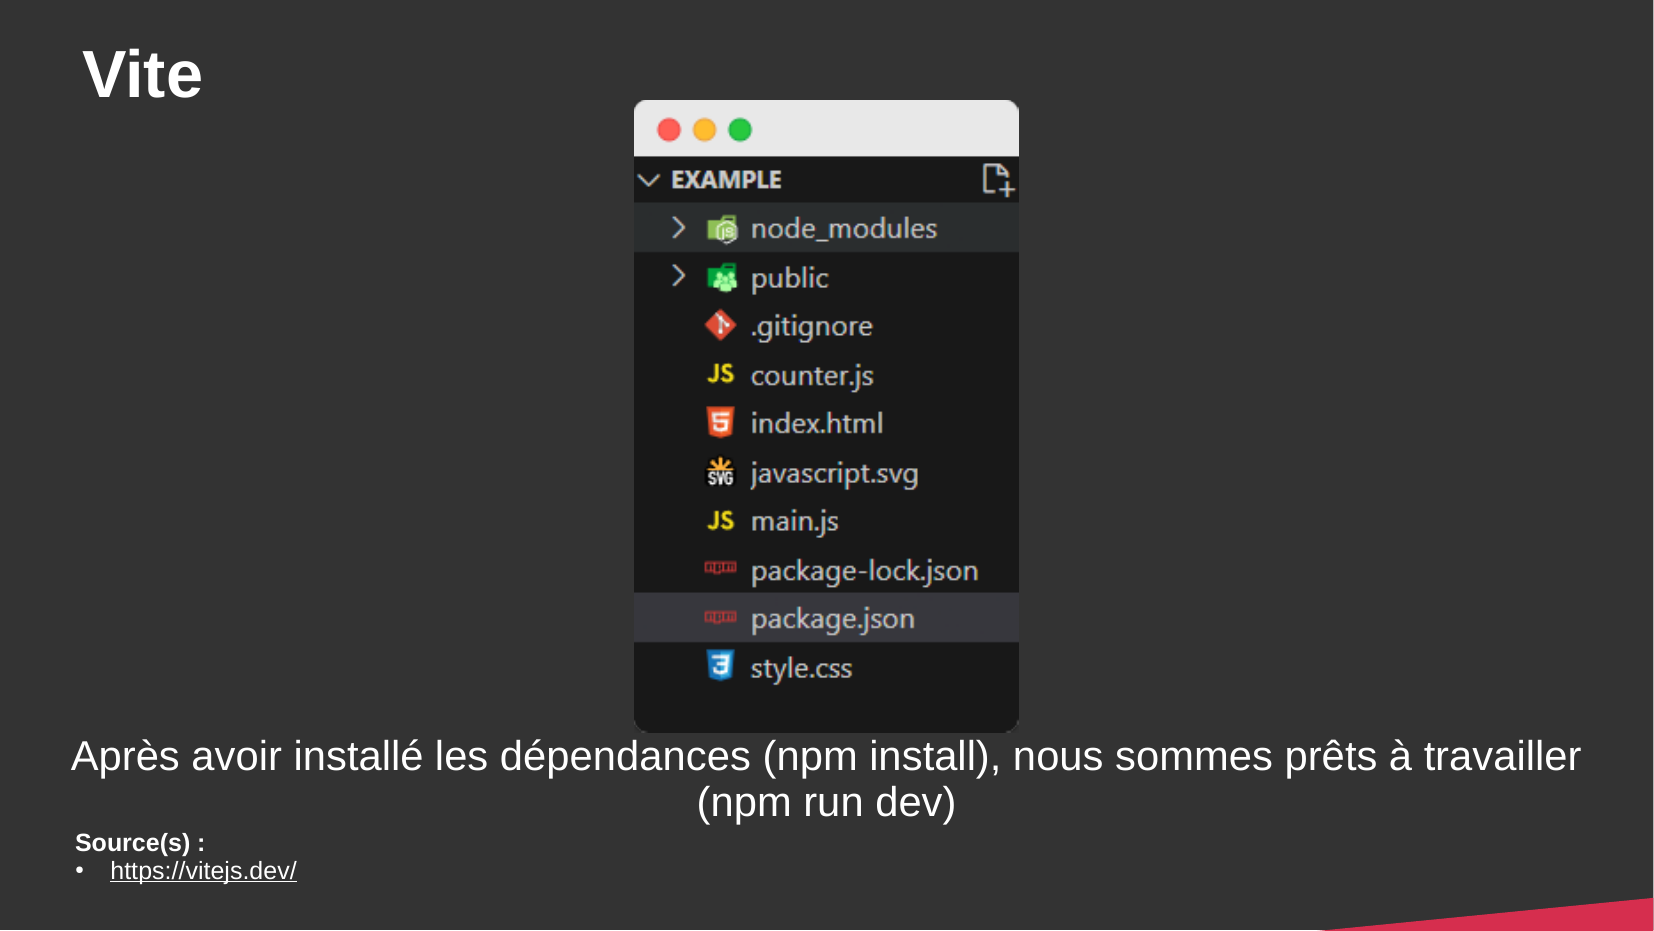

# Vite
Après avoir installé les dépendances (npm install), nous sommes prêts à travailler (npm run dev)
Source(s) :
https://vitejs.dev/